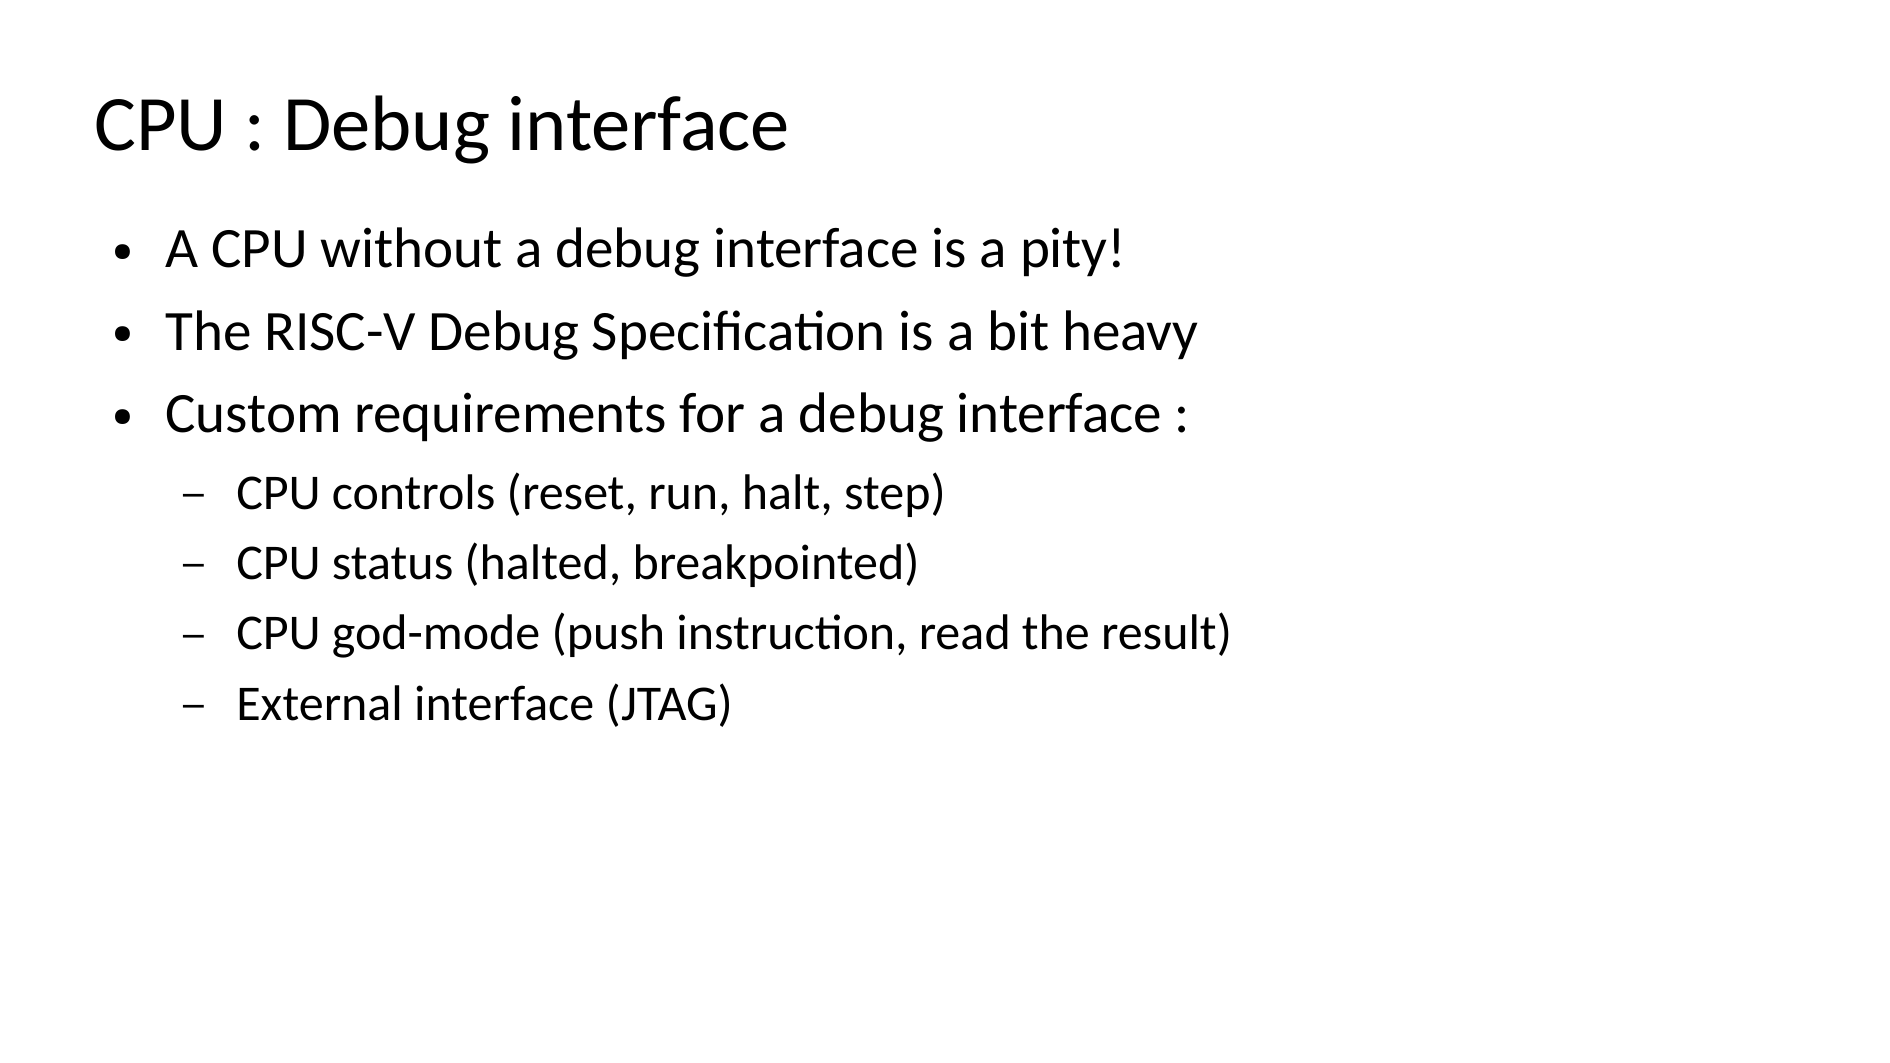

# CPU : Debug interface
A CPU without a debug interface is a pity!
The RISC-V Debug Specification is a bit heavy
Custom requirements for a debug interface :
CPU controls (reset, run, halt, step)
CPU status (halted, breakpointed)
CPU god-mode (push instruction, read the result)
External interface (JTAG)